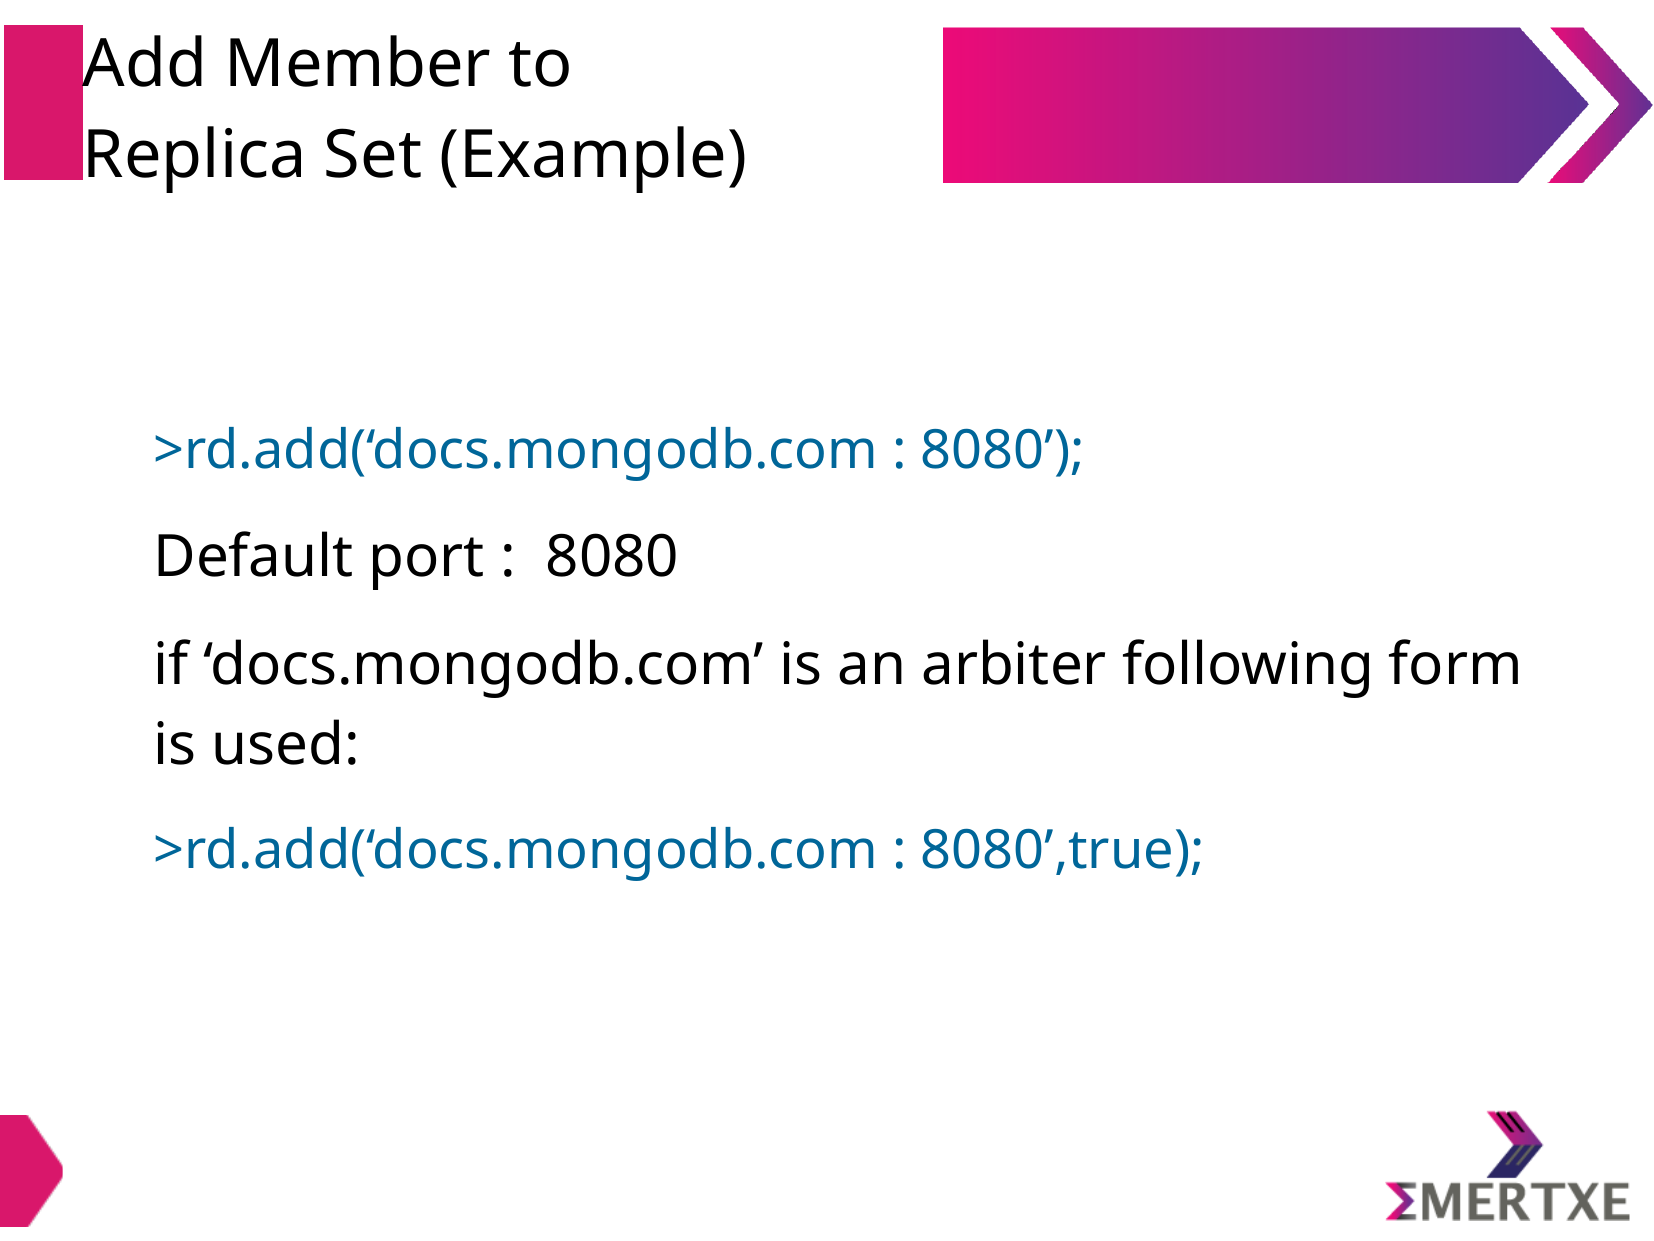

# Add Member to Replica Set (Example)
>rd.add(‘docs.mongodb.com : 8080’);
Default port : 8080
if ‘docs.mongodb.com’ is an arbiter following form is used:
>rd.add(‘docs.mongodb.com : 8080’,true);